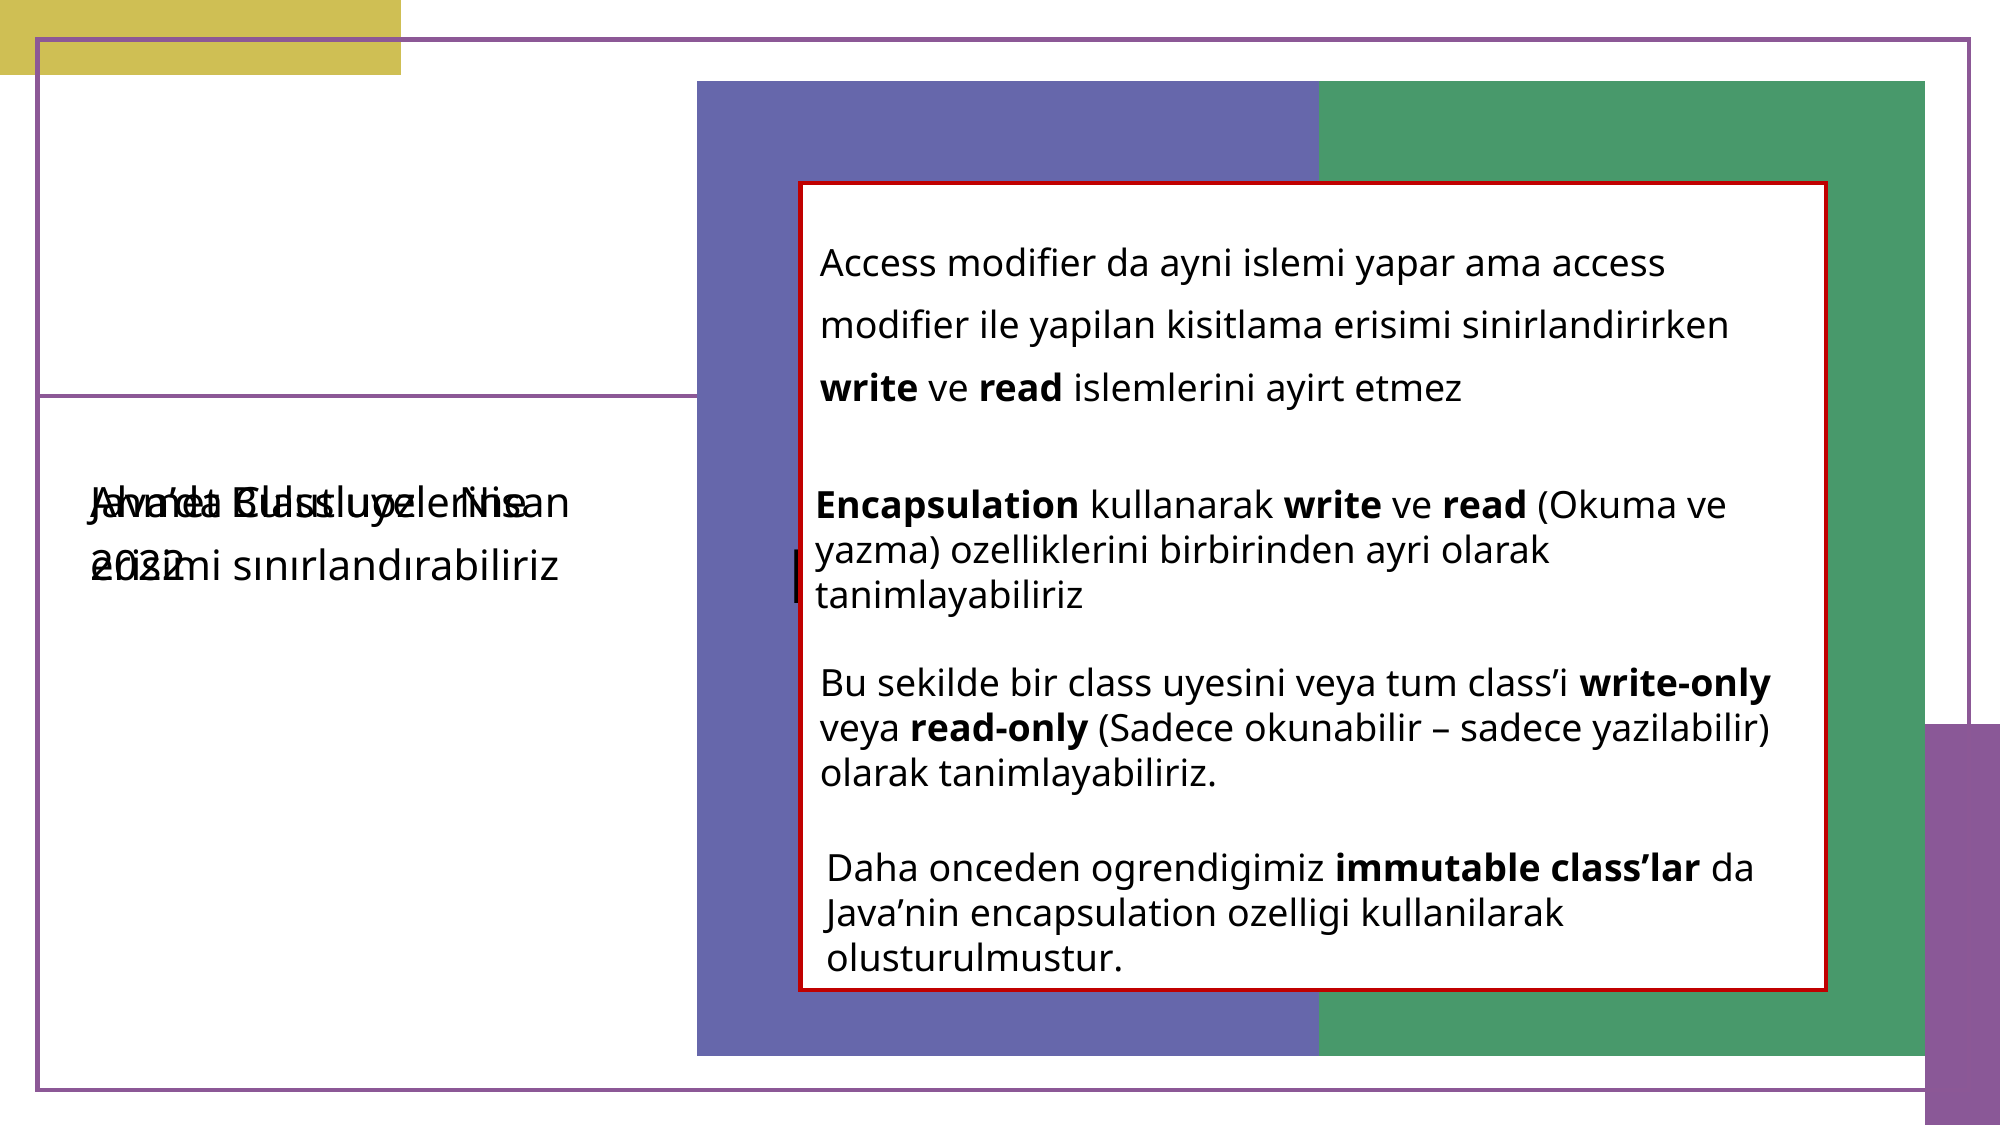

# Encapsulation
Access modifier da ayni islemi yapar ama access modifier ile yapilan kisitlama erisimi sinirlandirirken write ve read islemlerini ayirt etmez
Java’da Class uyelerine erisimi sınırlandırabiliriz
Ahmet Bulutluoz Nisan 2022
Encapsulation kullanarak write ve read (Okuma ve yazma) ozelliklerini birbirinden ayri olarak tanimlayabiliriz
Bu sekilde bir class uyesini veya tum class’i write-only veya read-only (Sadece okunabilir – sadece yazilabilir) olarak tanimlayabiliriz.
Daha onceden ogrendigimiz immutable class’lar da Java’nin encapsulation ozelligi kullanilarak olusturulmustur.